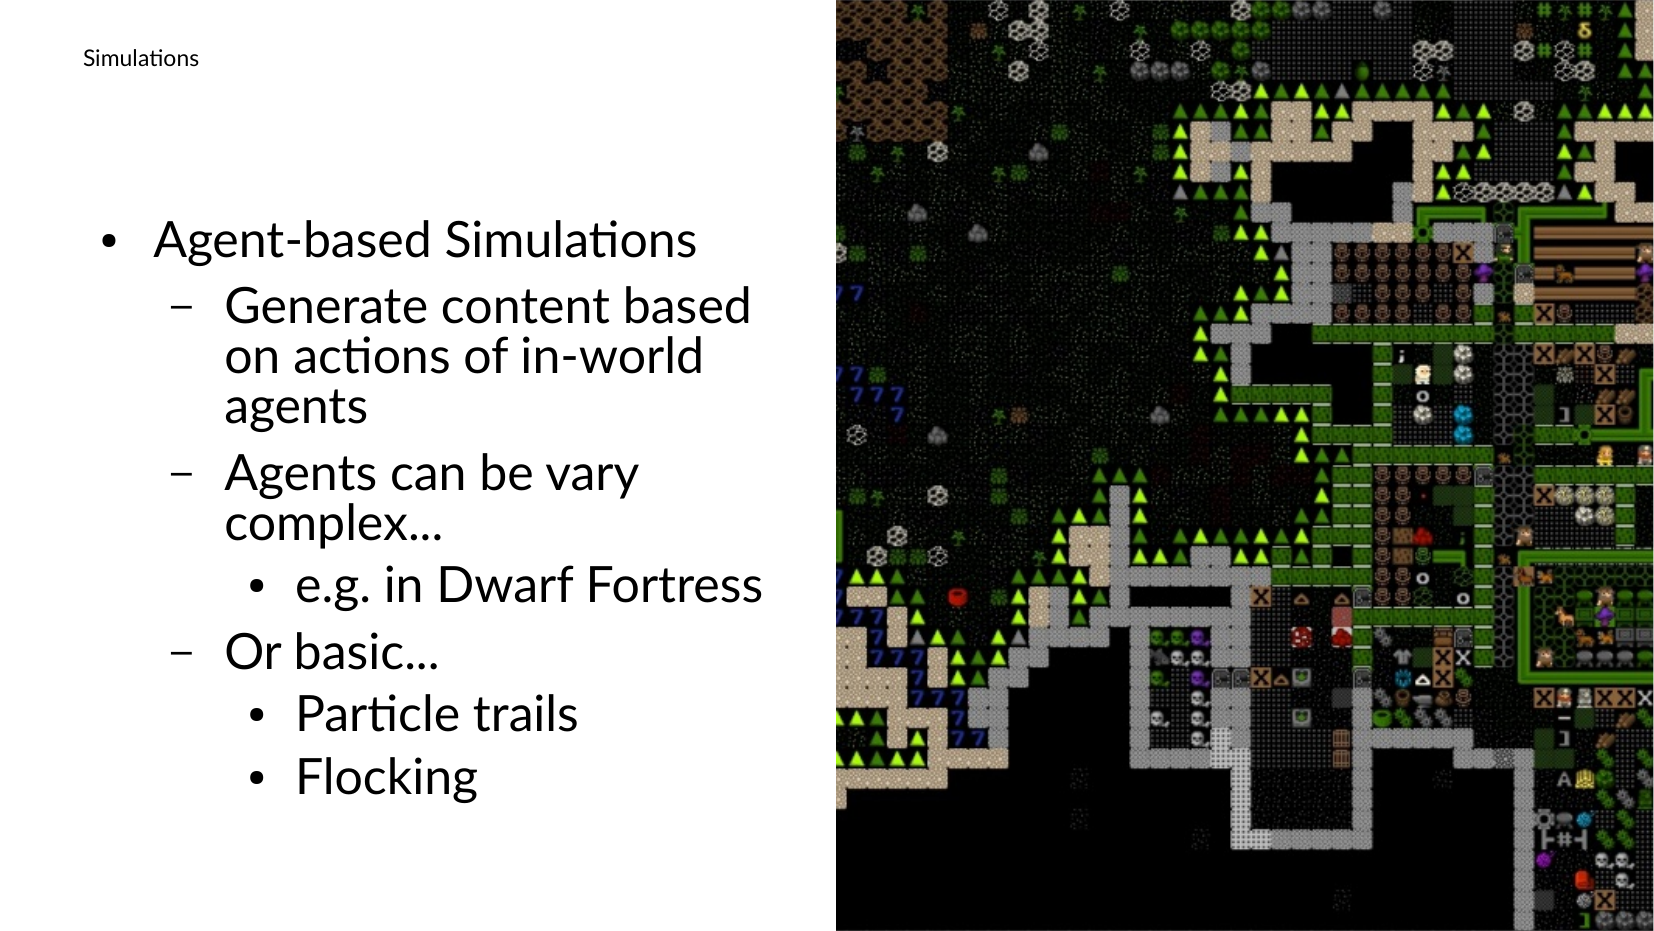

# Simulations
Agent-based Simulations
Generate content based on actions of in-world agents
Agents can be vary complex...
e.g. in Dwarf Fortress
Or basic...
Particle trails
Flocking